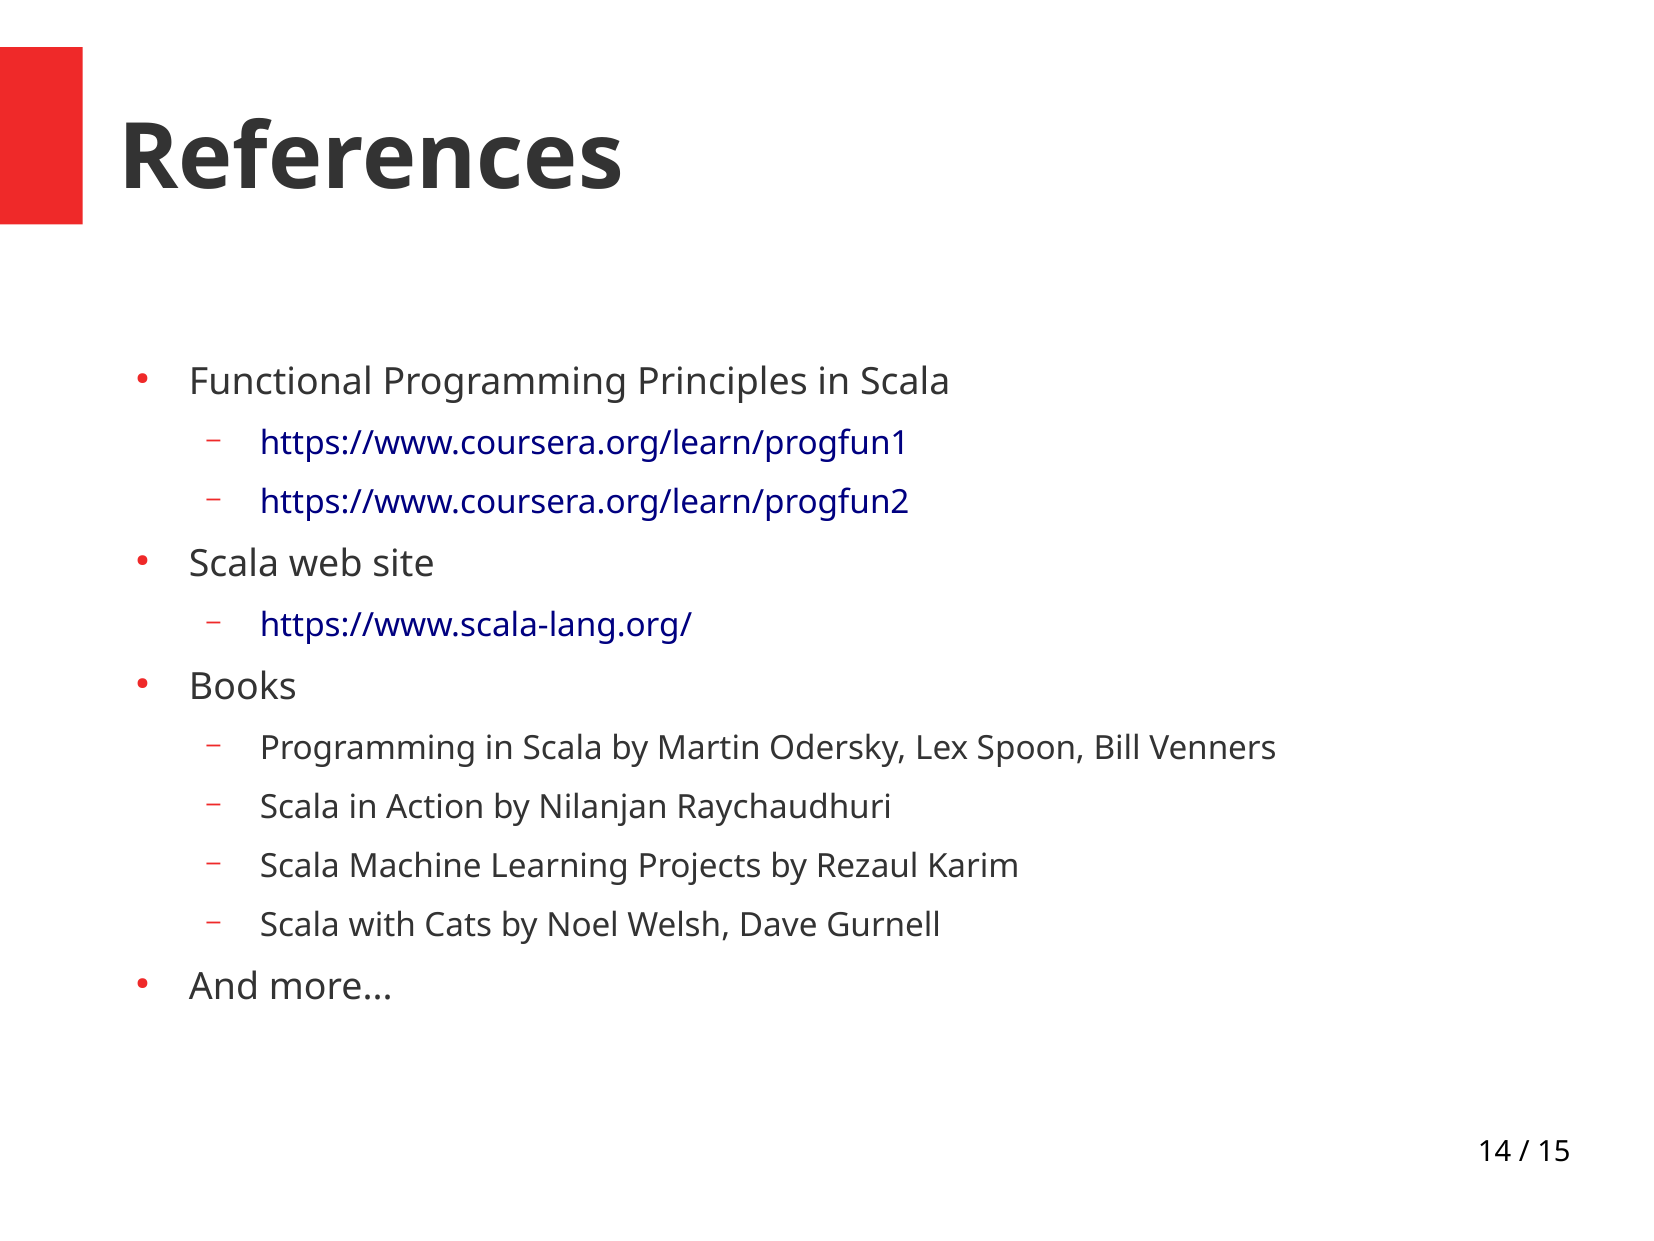

# References
Functional Programming Principles in Scala
https://www.coursera.org/learn/progfun1
https://www.coursera.org/learn/progfun2
Scala web site
https://www.scala-lang.org/
Books
Programming in Scala by Martin Odersky, Lex Spoon, Bill Venners
Scala in Action by Nilanjan Raychaudhuri
Scala Machine Learning Projects by Rezaul Karim
Scala with Cats by Noel Welsh, Dave Gurnell
And more...
14